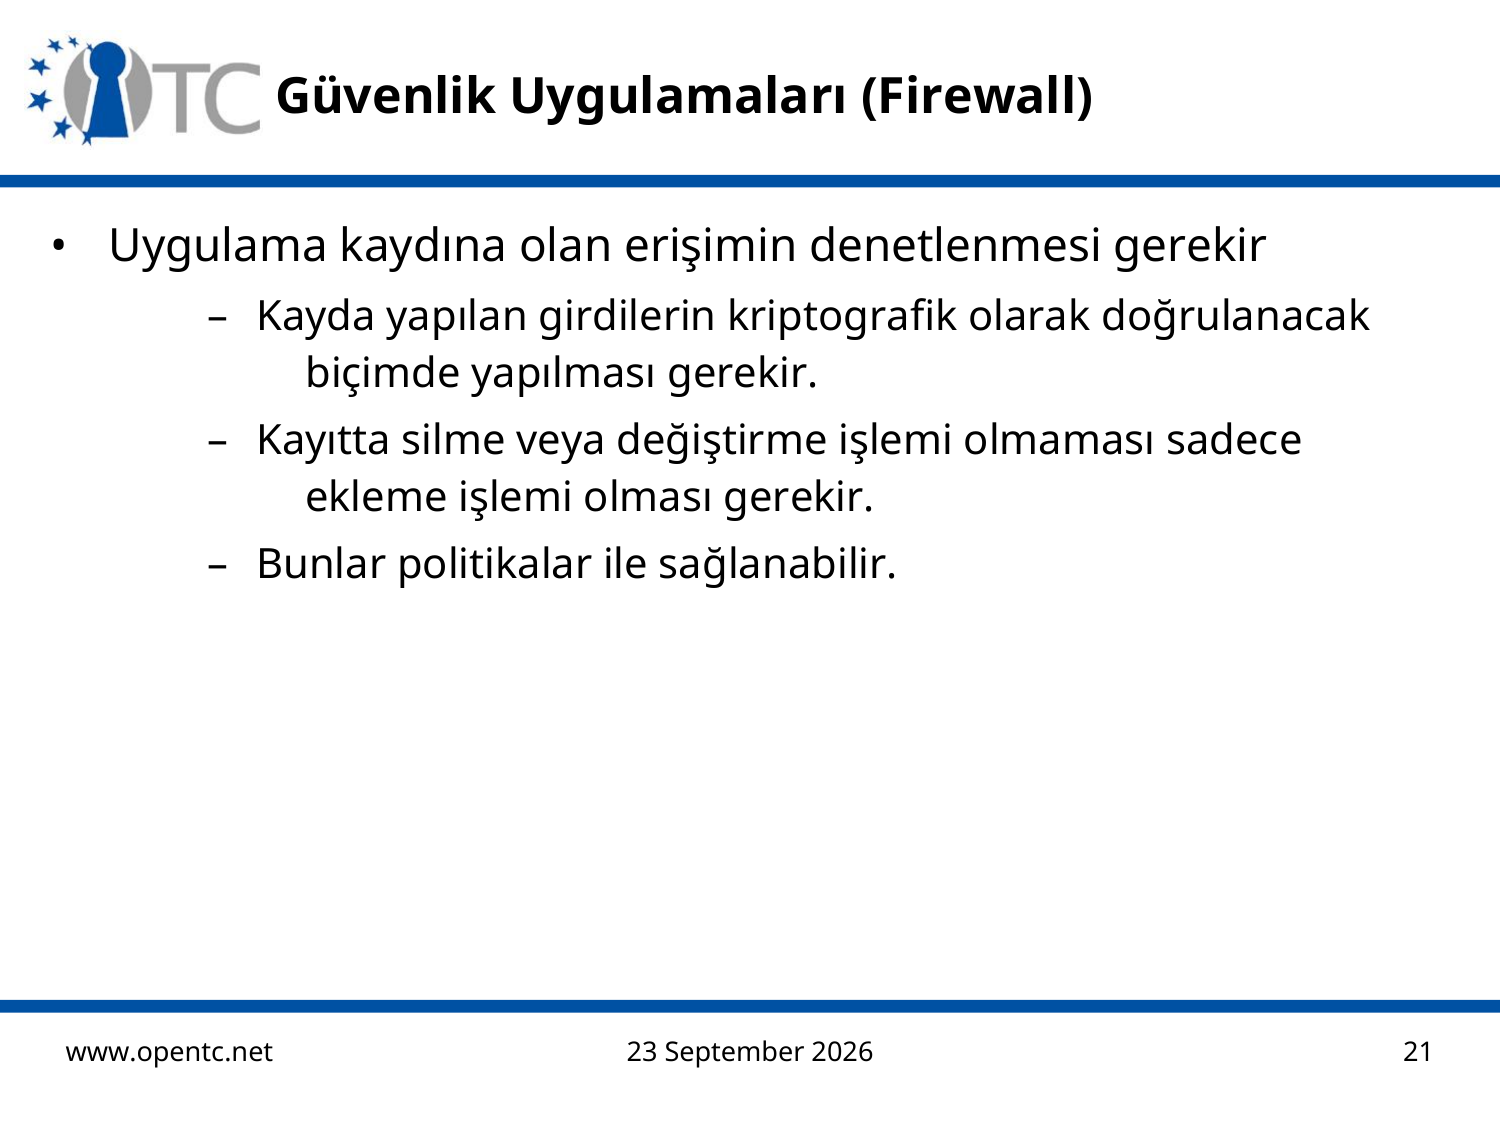

# Güvenlik Uygulamaları (Firewall)
Uygulama kaydına olan erişimin denetlenmesi gerekir
Kayda yapılan girdilerin kriptografik olarak doğrulanacak biçimde yapılması gerekir.
Kayıtta silme veya değiştirme işlemi olmaması sadece ekleme işlemi olması gerekir.
Bunlar politikalar ile sağlanabilir.